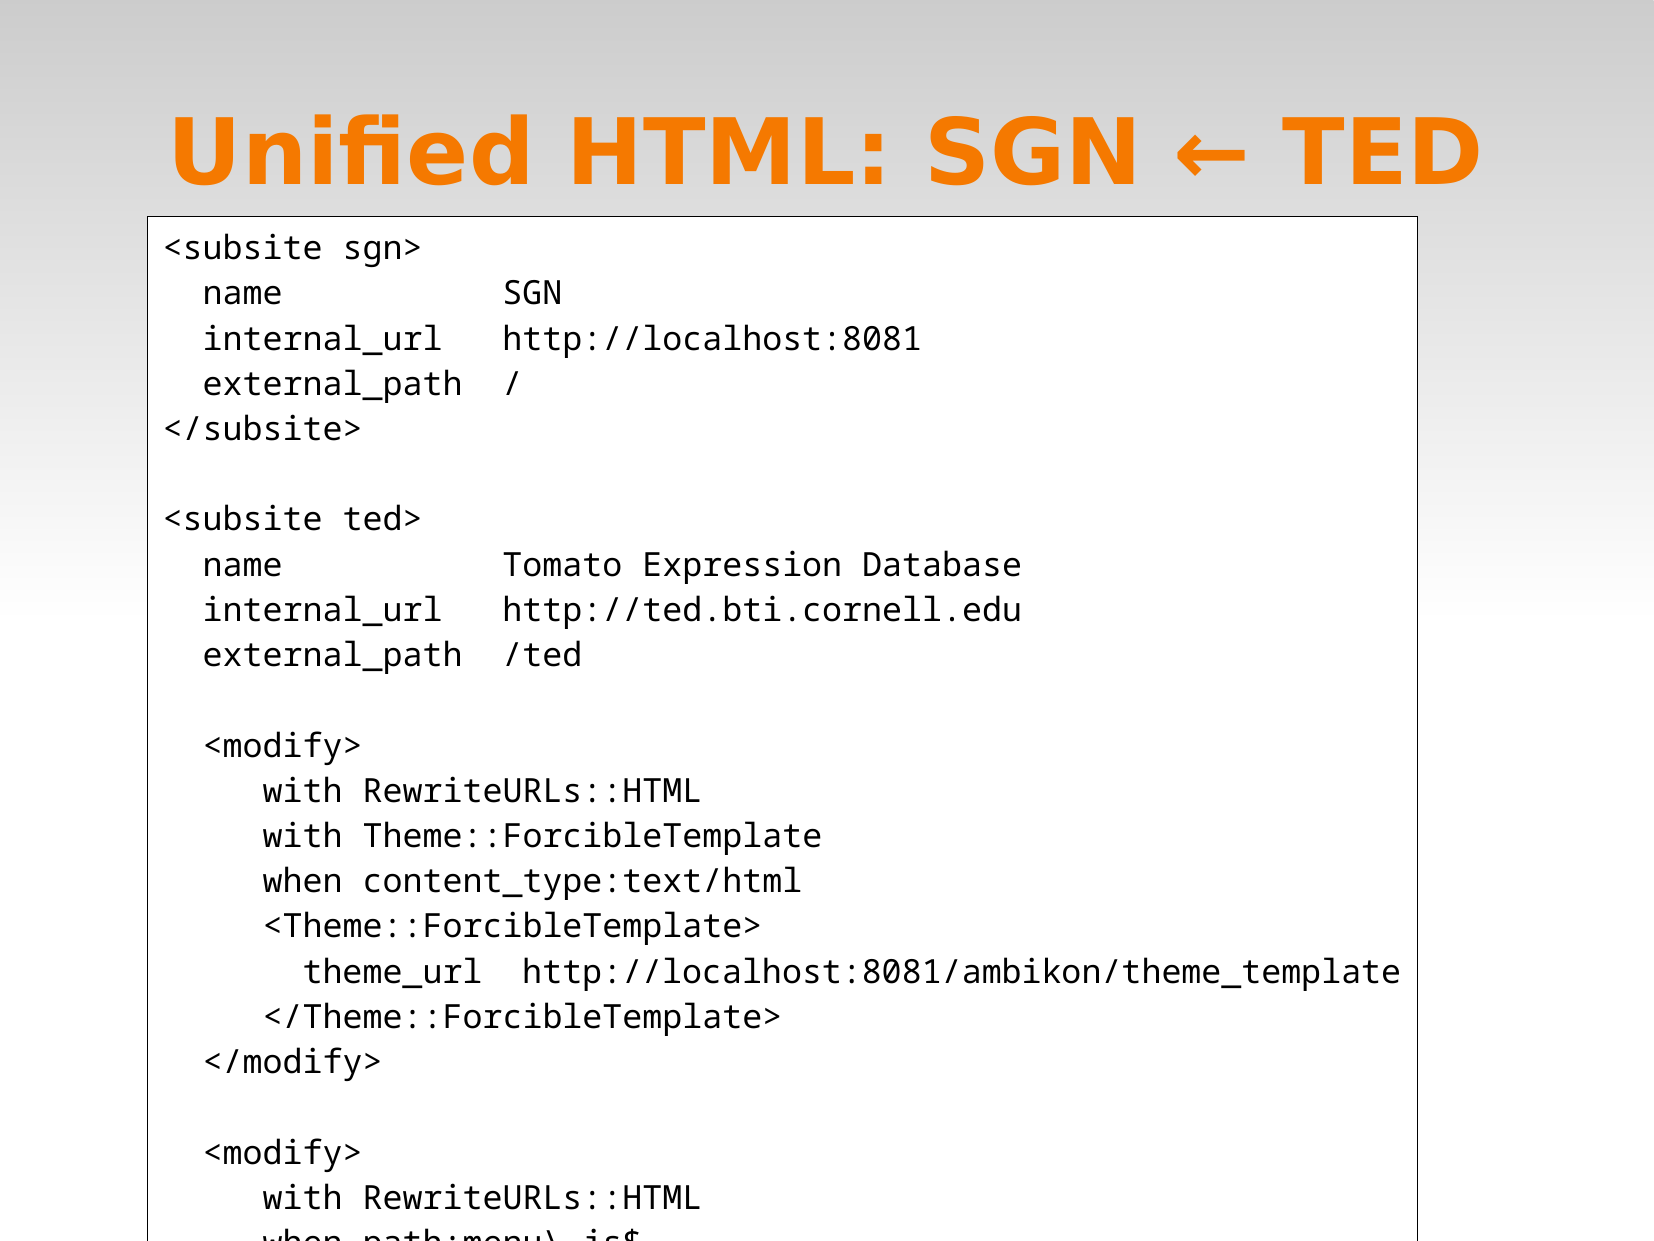

# Unified HTML: SGN ← TED
<subsite sgn>
 name SGN
 internal_url http://localhost:8081
 external_path /
</subsite>
<subsite ted>
 name Tomato Expression Database
 internal_url http://ted.bti.cornell.edu
 external_path /ted
 <modify>
 with RewriteURLs::HTML
 with Theme::ForcibleTemplate
 when content_type:text/html
 <Theme::ForcibleTemplate>
 theme_url http://localhost:8081/ambikon/theme_template
 </Theme::ForcibleTemplate>
 </modify>
 <modify>
 with RewriteURLs::HTML
 when path:menu\.js$
 </modify>
</subsite>